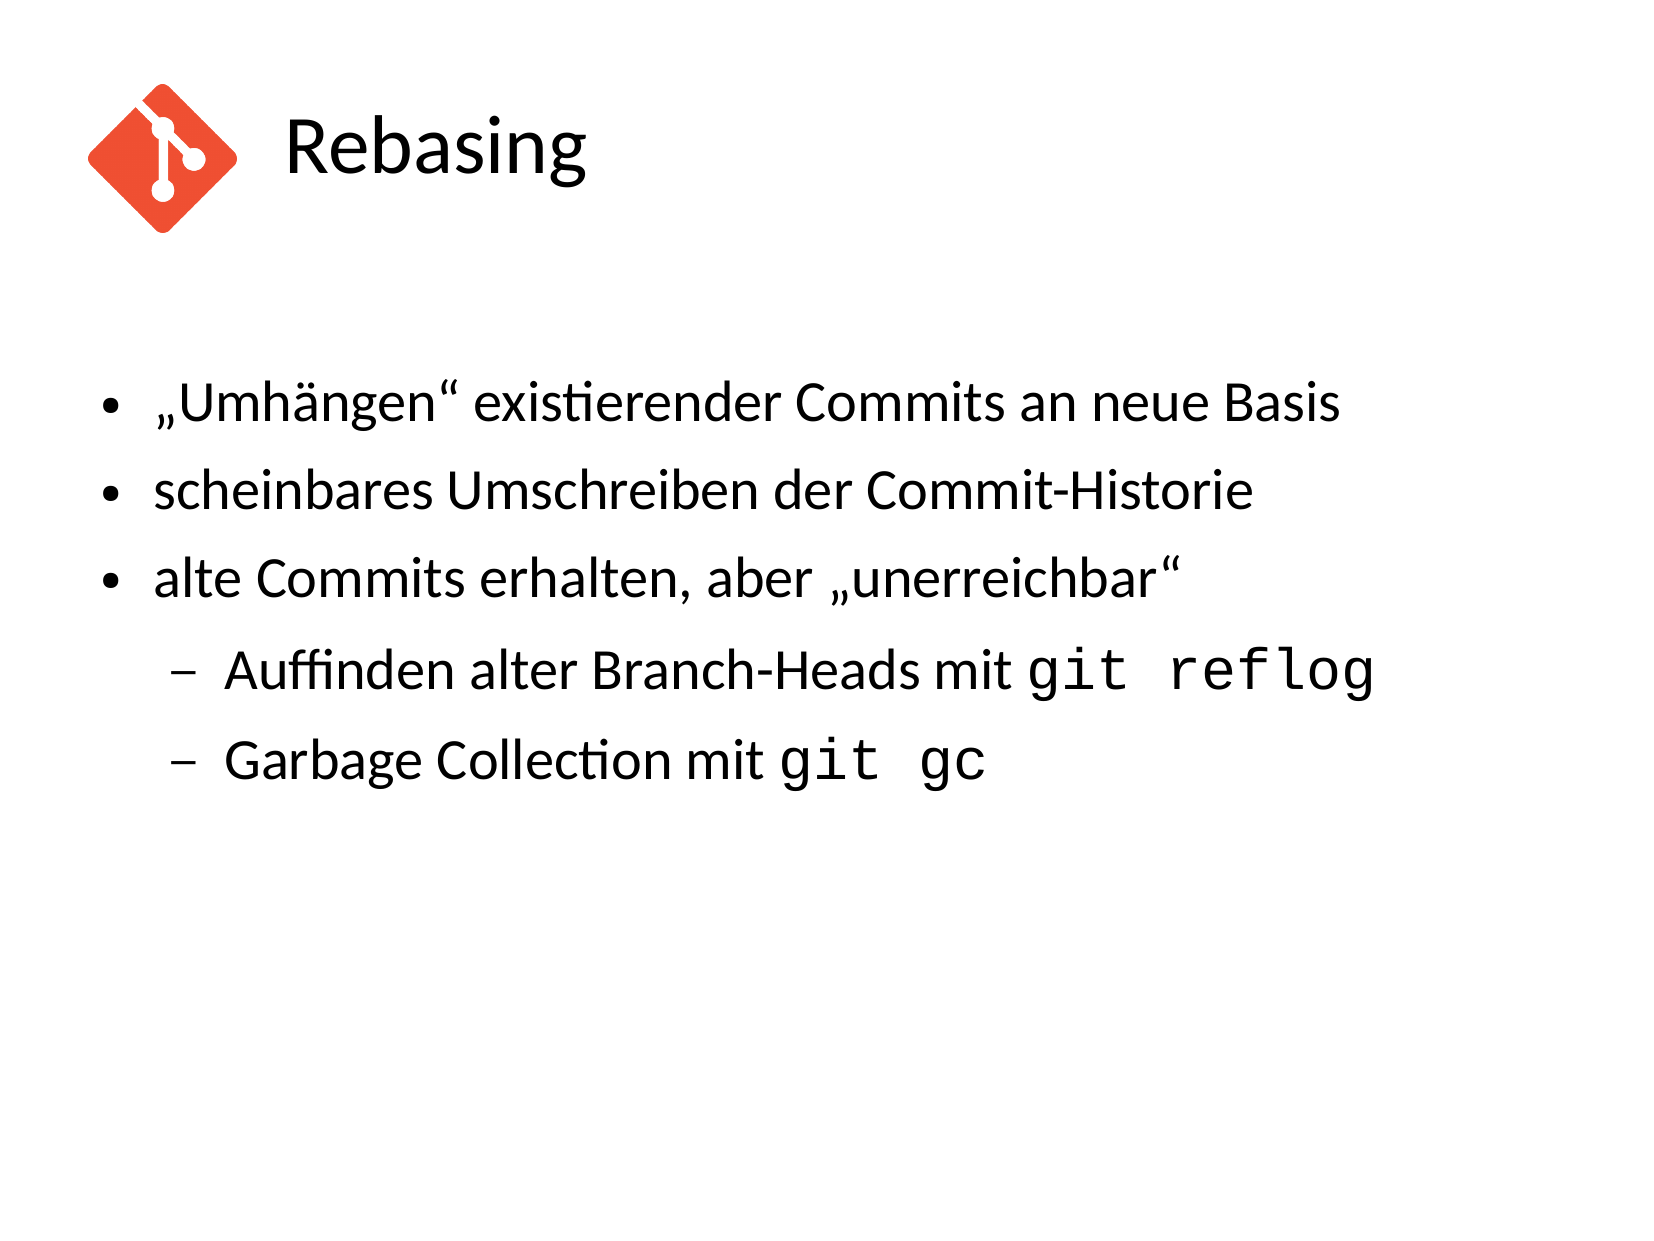

# Rebasing
„Umhängen“ existierender Commits an neue Basis
scheinbares Umschreiben der Commit-Historie
alte Commits erhalten, aber „unerreichbar“
Auffinden alter Branch-Heads mit git reflog
Garbage Collection mit git gc